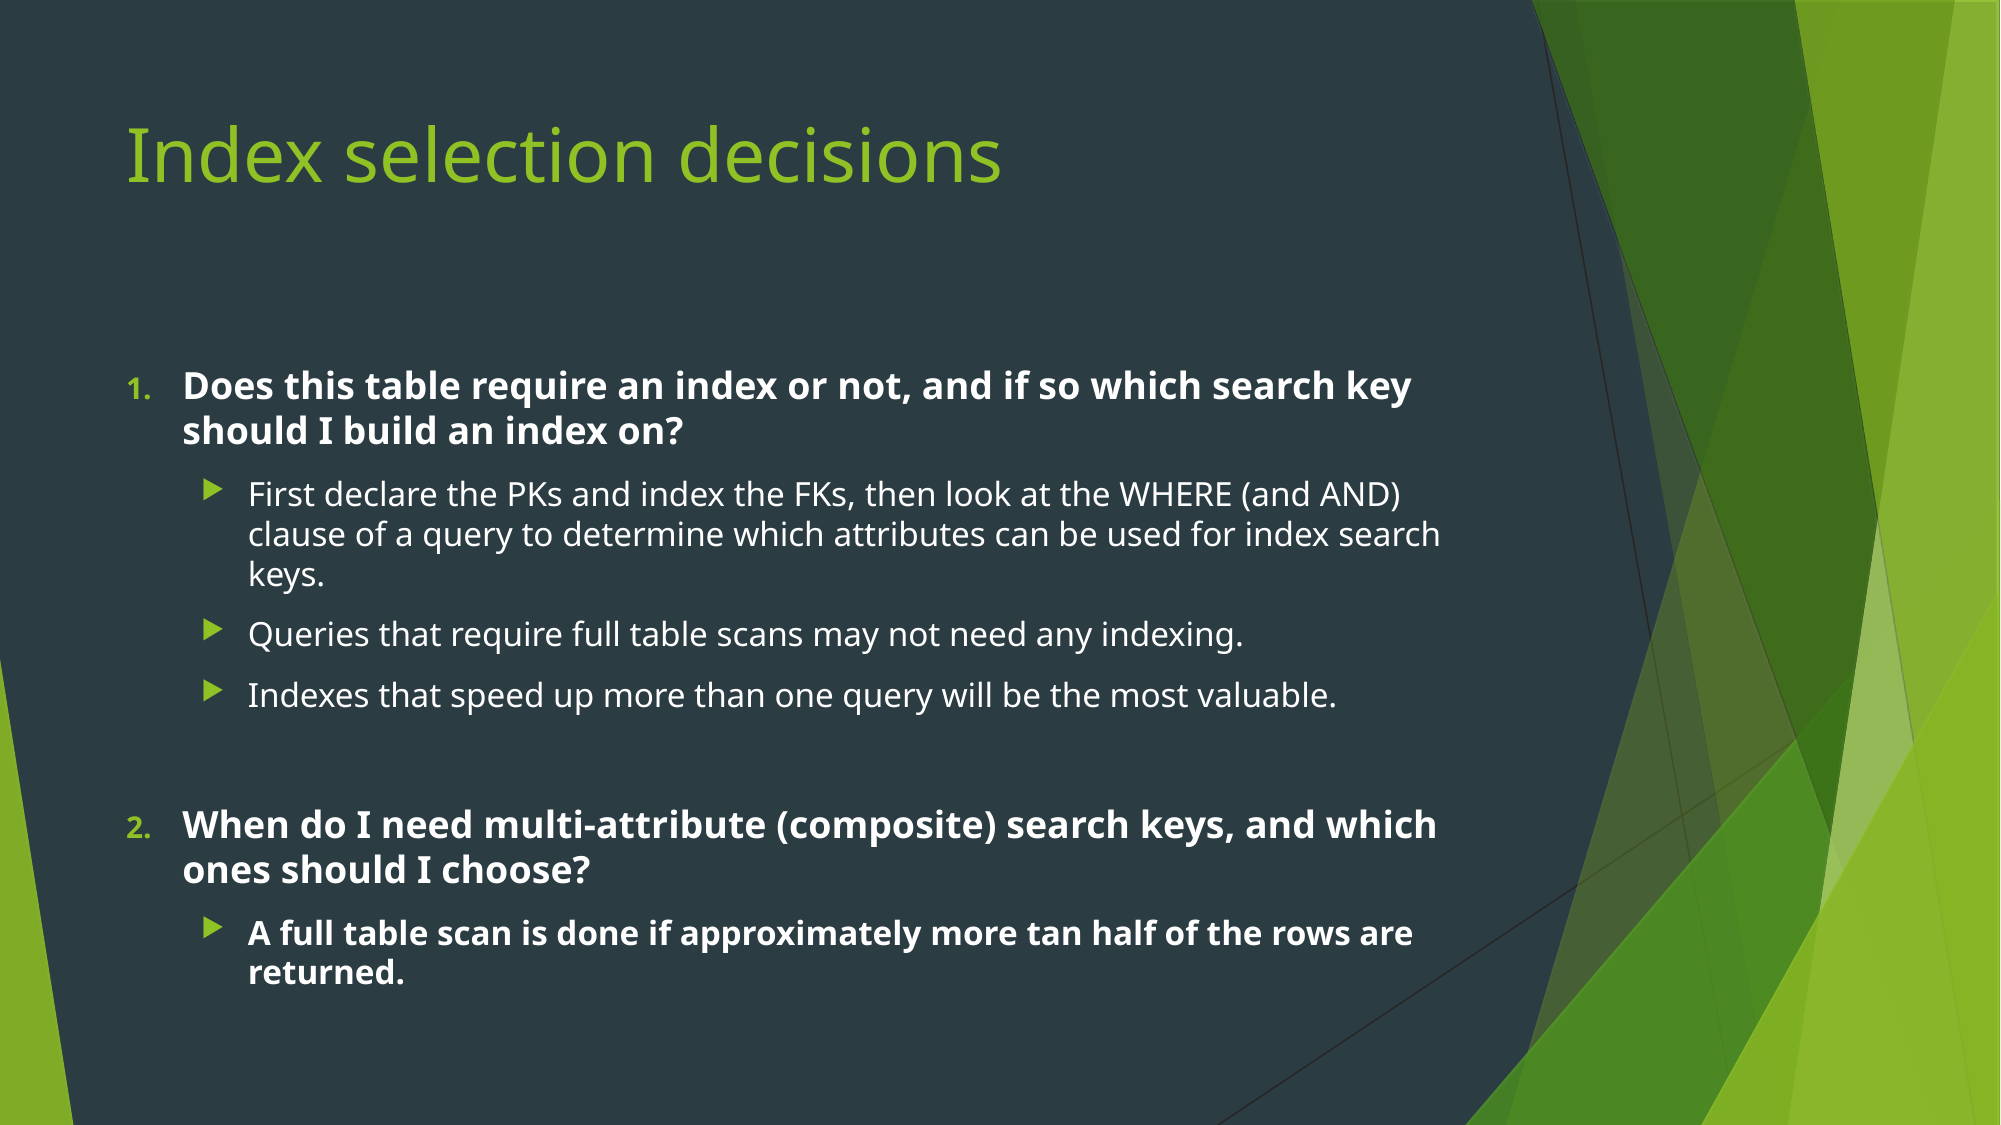

# Index selection decisions
Does this table require an index or not, and if so which search key should I build an index on?
First declare the PKs and index the FKs, then look at the WHERE (and AND) clause of a query to determine which attributes can be used for index search keys.
Queries that require full table scans may not need any indexing.
Indexes that speed up more than one query will be the most valuable.
When do I need multi-attribute (composite) search keys, and which ones should I choose?
A full table scan is done if approximately more tan half of the rows are returned.